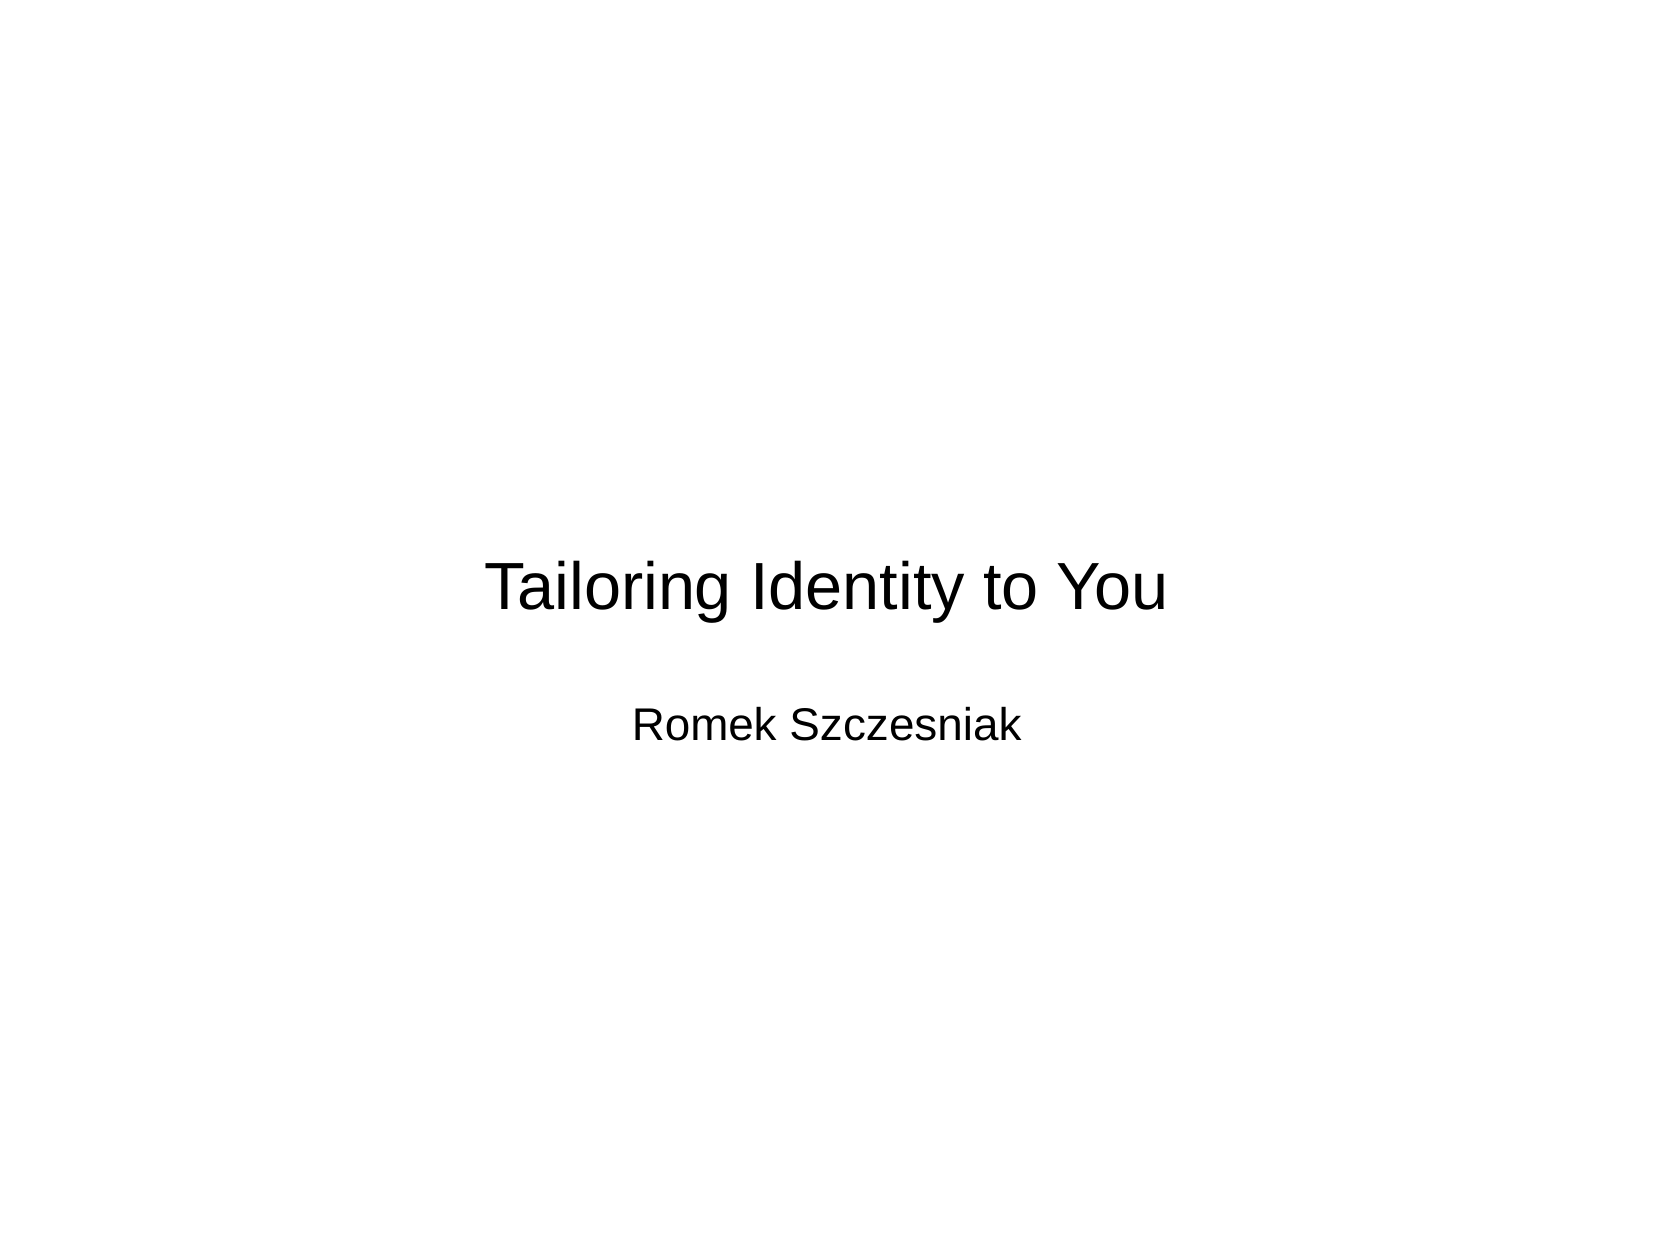

# Tailoring Identity to You
Romek Szczesniak